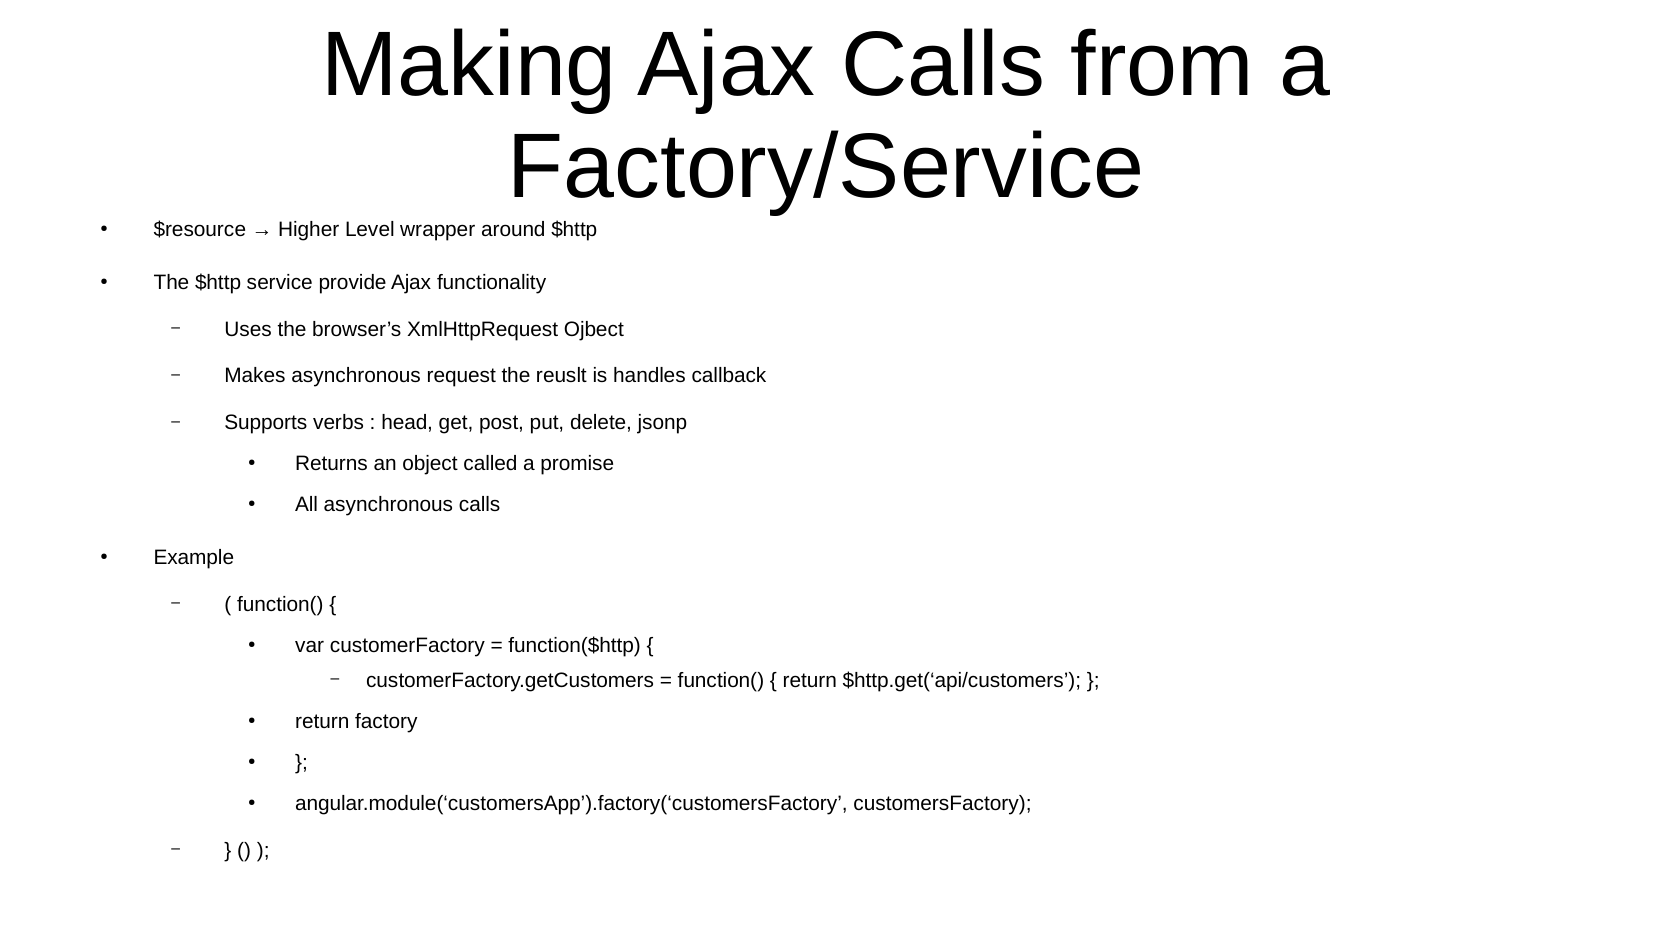

# Making Ajax Calls from a Factory/Service
$resource → Higher Level wrapper around $http
The $http service provide Ajax functionality
Uses the browser’s XmlHttpRequest Ojbect
Makes asynchronous request the reuslt is handles callback
Supports verbs : head, get, post, put, delete, jsonp
Returns an object called a promise
All asynchronous calls
Example
( function() {
var customerFactory = function($http) {
customerFactory.getCustomers = function() { return $http.get(‘api/customers’); };
return factory
};
angular.module(‘customersApp’).factory(‘customersFactory’, customersFactory);
} () );